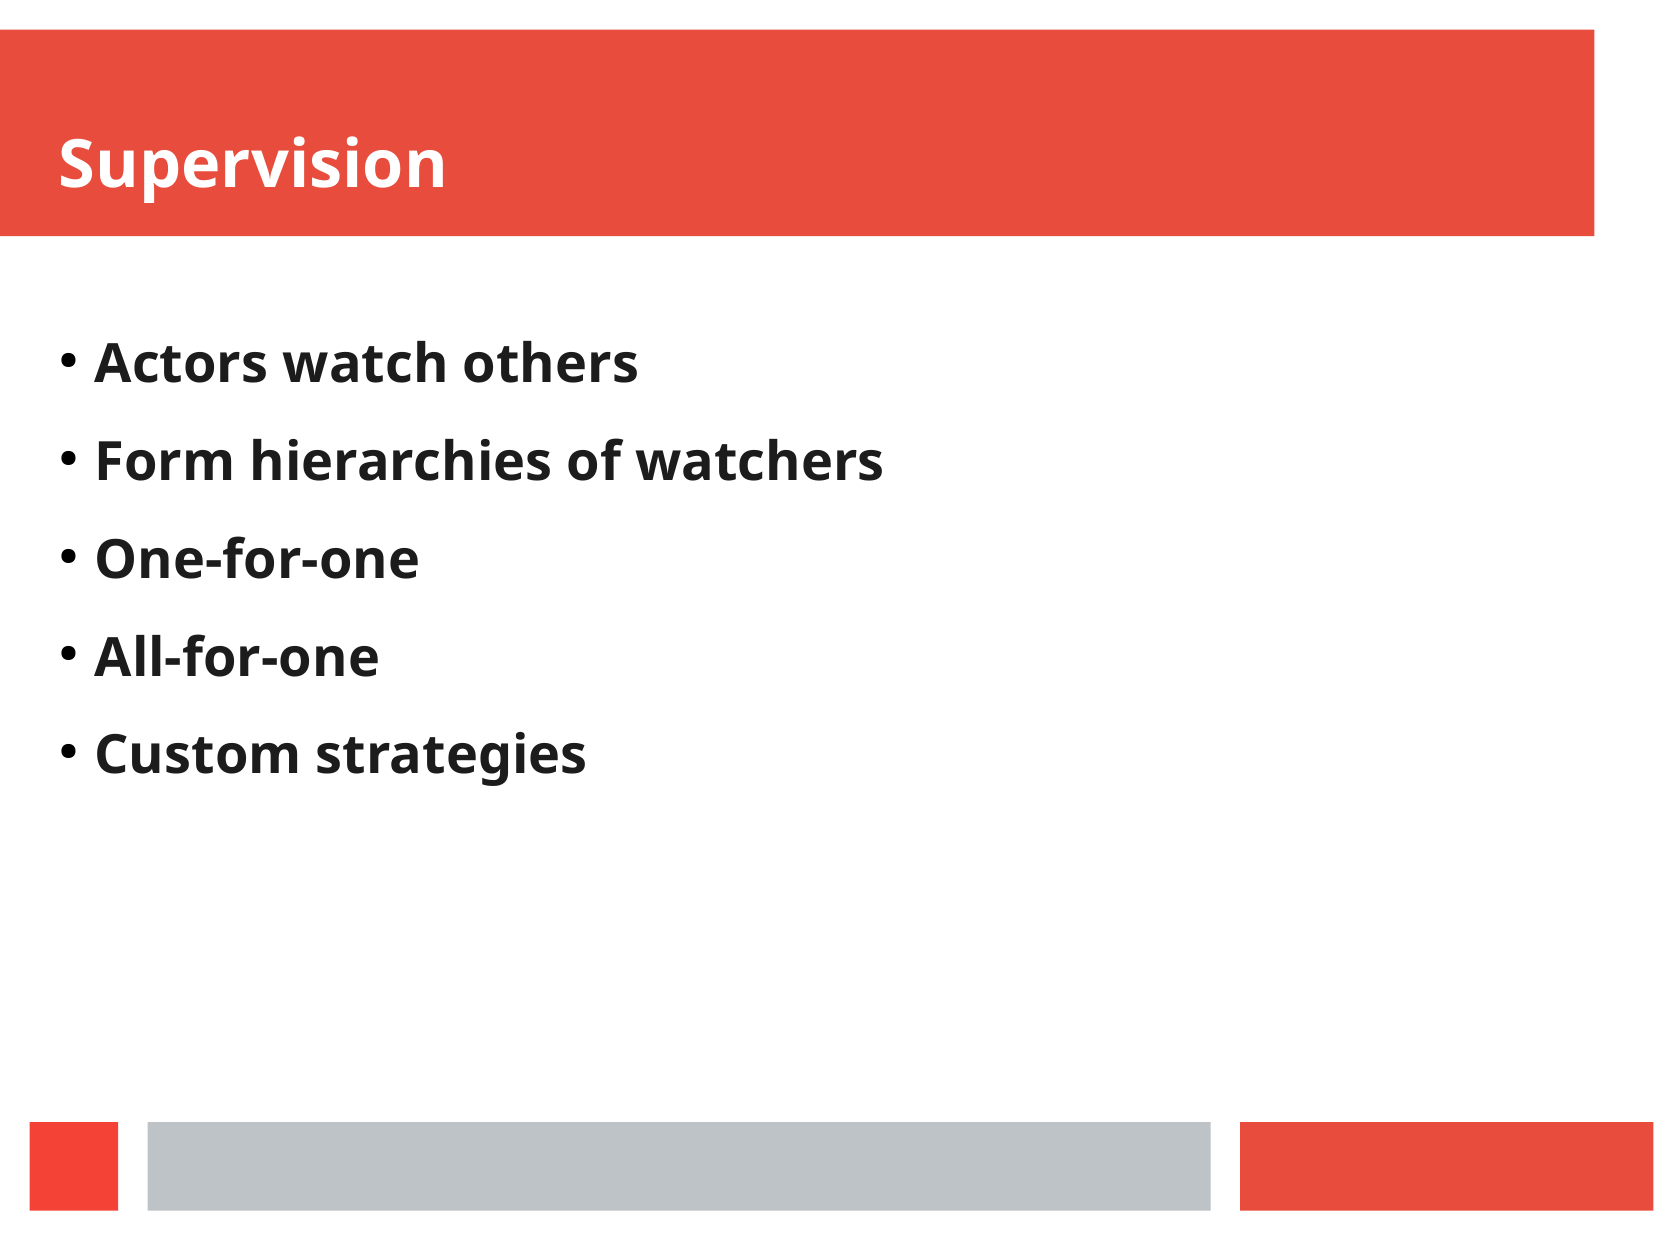

# Supervision
Actors watch others
Form hierarchies of watchers
One-for-one
All-for-one
Custom strategies